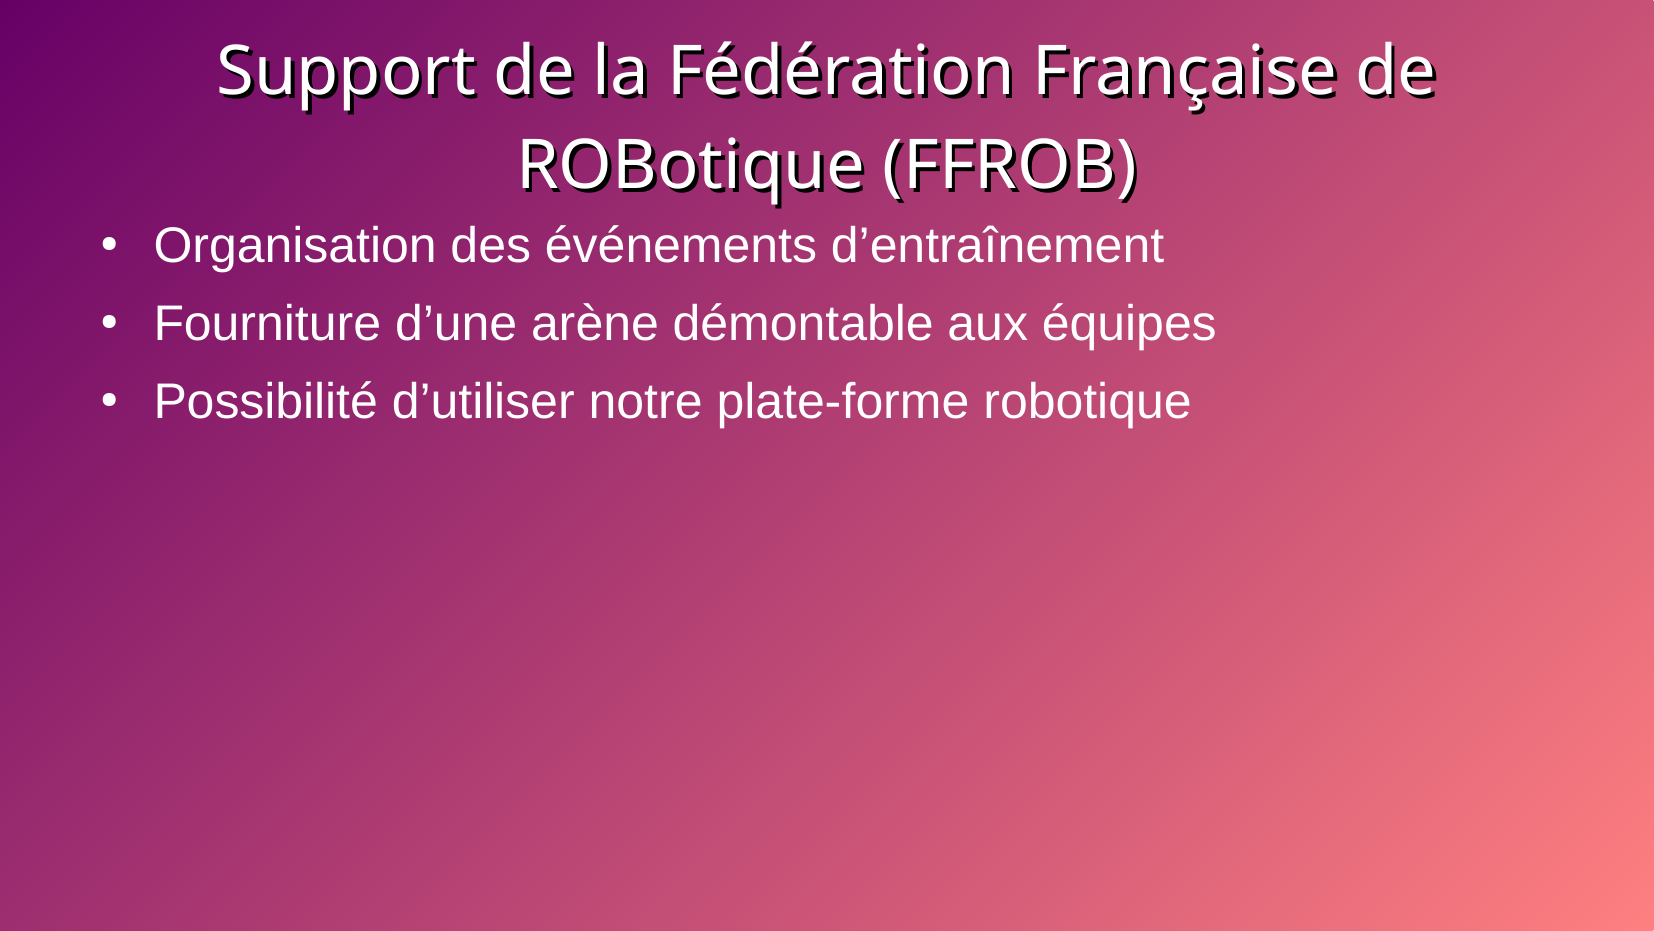

# Support de la Fédération Française de ROBotique (FFROB)
Organisation des événements d’entraînement
Fourniture d’une arène démontable aux équipes
Possibilité d’utiliser notre plate-forme robotique